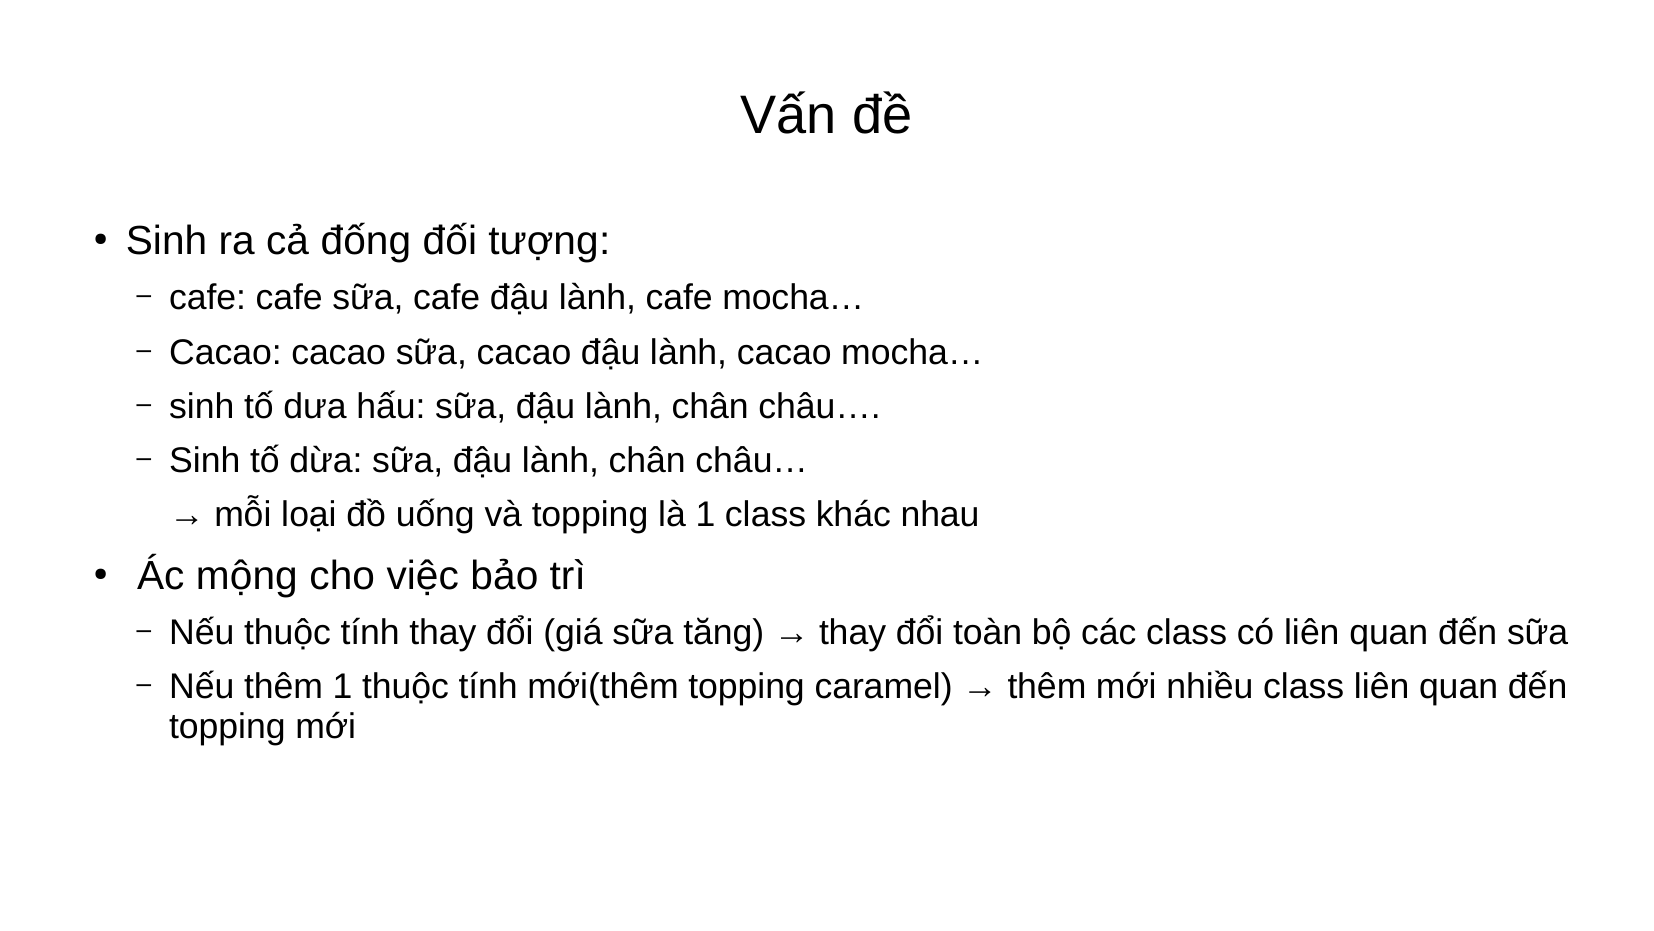

# Vấn đề
Sinh ra cả đống đối tượng:
cafe: cafe sữa, cafe đậu lành, cafe mocha…
Cacao: cacao sữa, cacao đậu lành, cacao mocha…
sinh tố dưa hấu: sữa, đậu lành, chân châu….
Sinh tố dừa: sữa, đậu lành, chân châu…
→ mỗi loại đồ uống và topping là 1 class khác nhau
 Ác mộng cho việc bảo trì
Nếu thuộc tính thay đổi (giá sữa tăng) → thay đổi toàn bộ các class có liên quan đến sữa
Nếu thêm 1 thuộc tính mới(thêm topping caramel) → thêm mới nhiều class liên quan đến topping mới